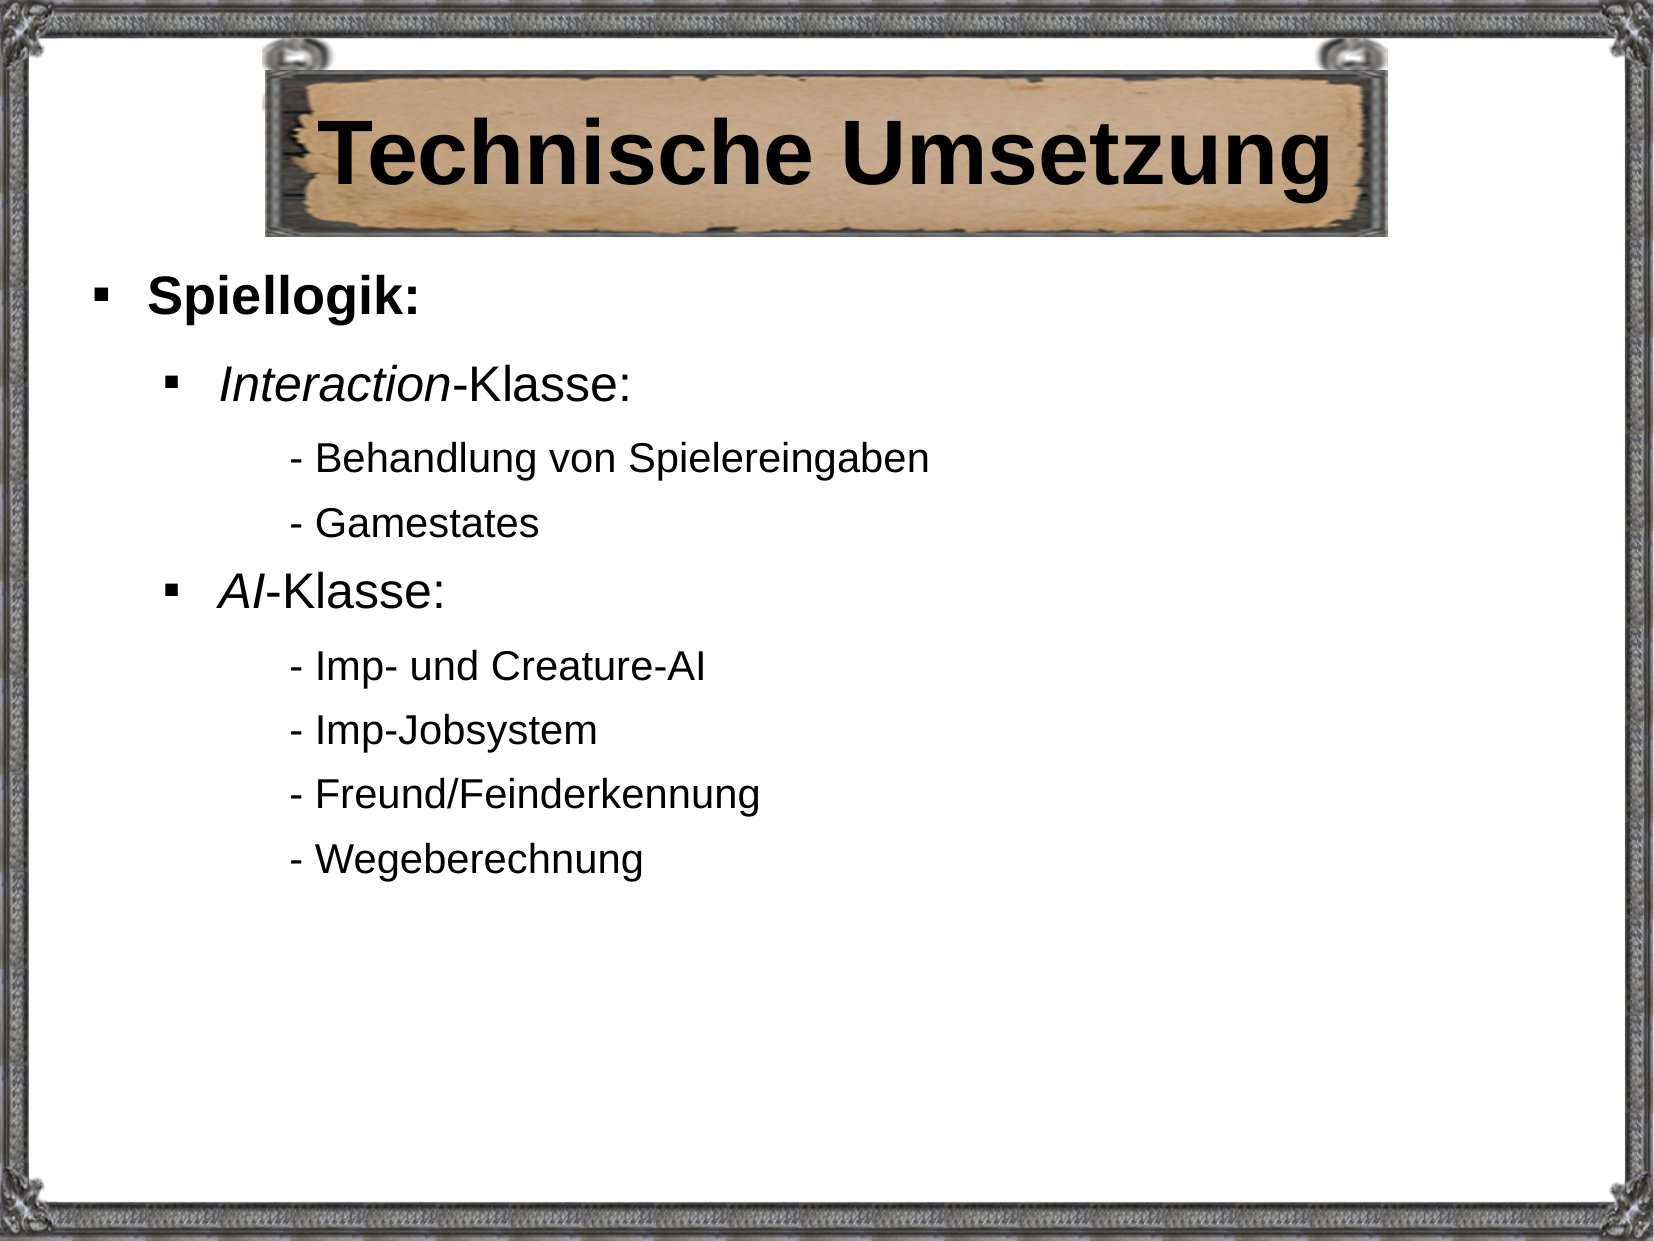

# Technische Umsetzung
Spiellogik:
Interaction-Klasse:
- Behandlung von Spielereingaben
- Gamestates
AI-Klasse:
- Imp- und Creature-AI
- Imp-Jobsystem
- Freund/Feinderkennung
- Wegeberechnung